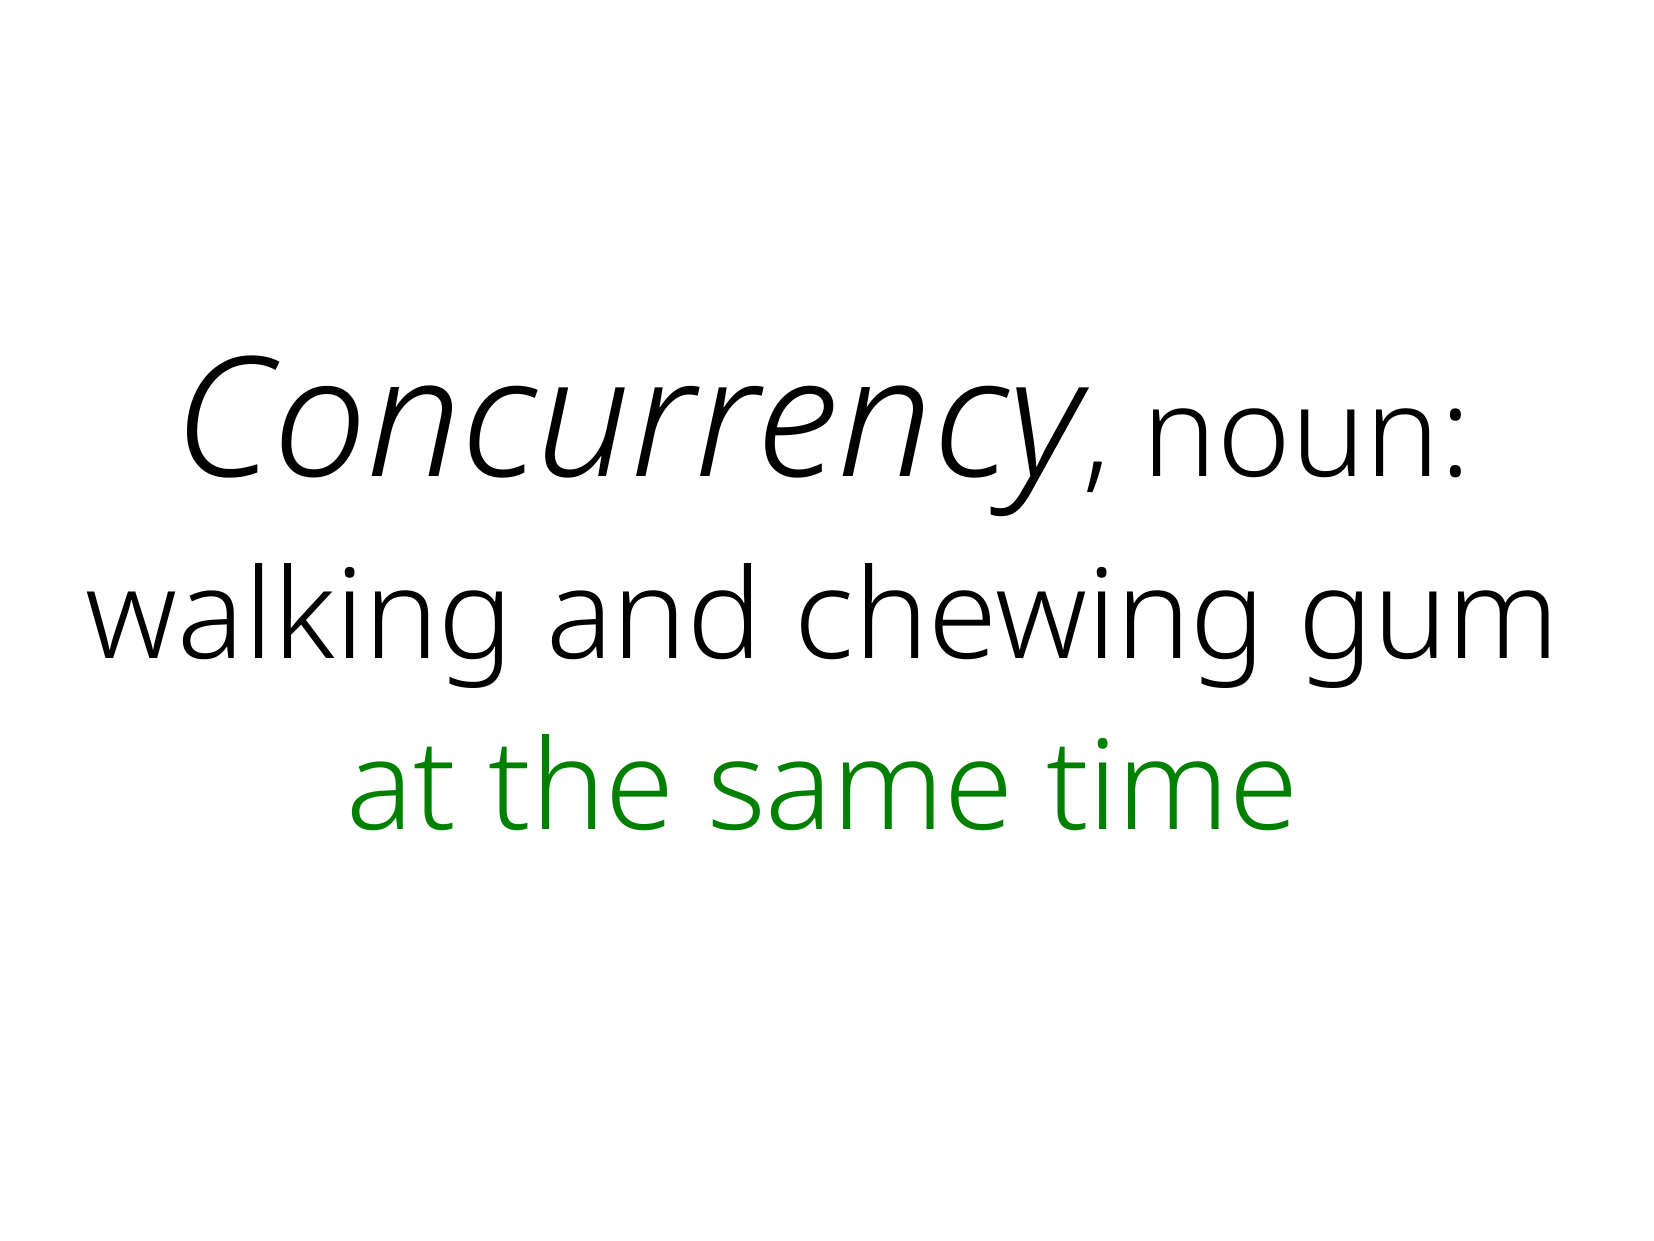

# Concurrency, noun: walking and chewing gum at the same time